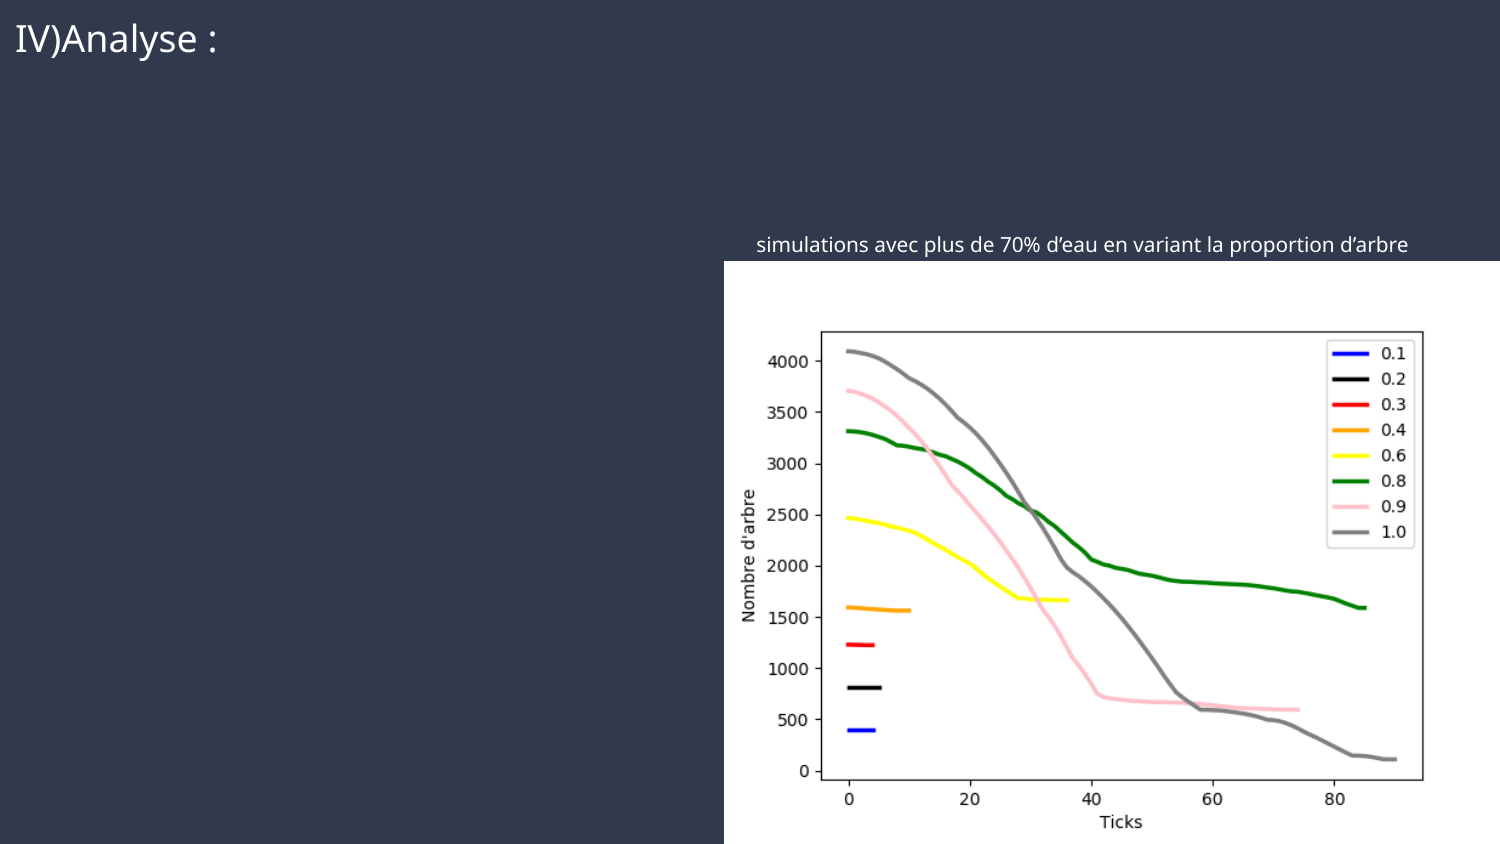

# IV)Analyse :
simulations avec plus de 70% d’eau en variant la proportion d’arbre